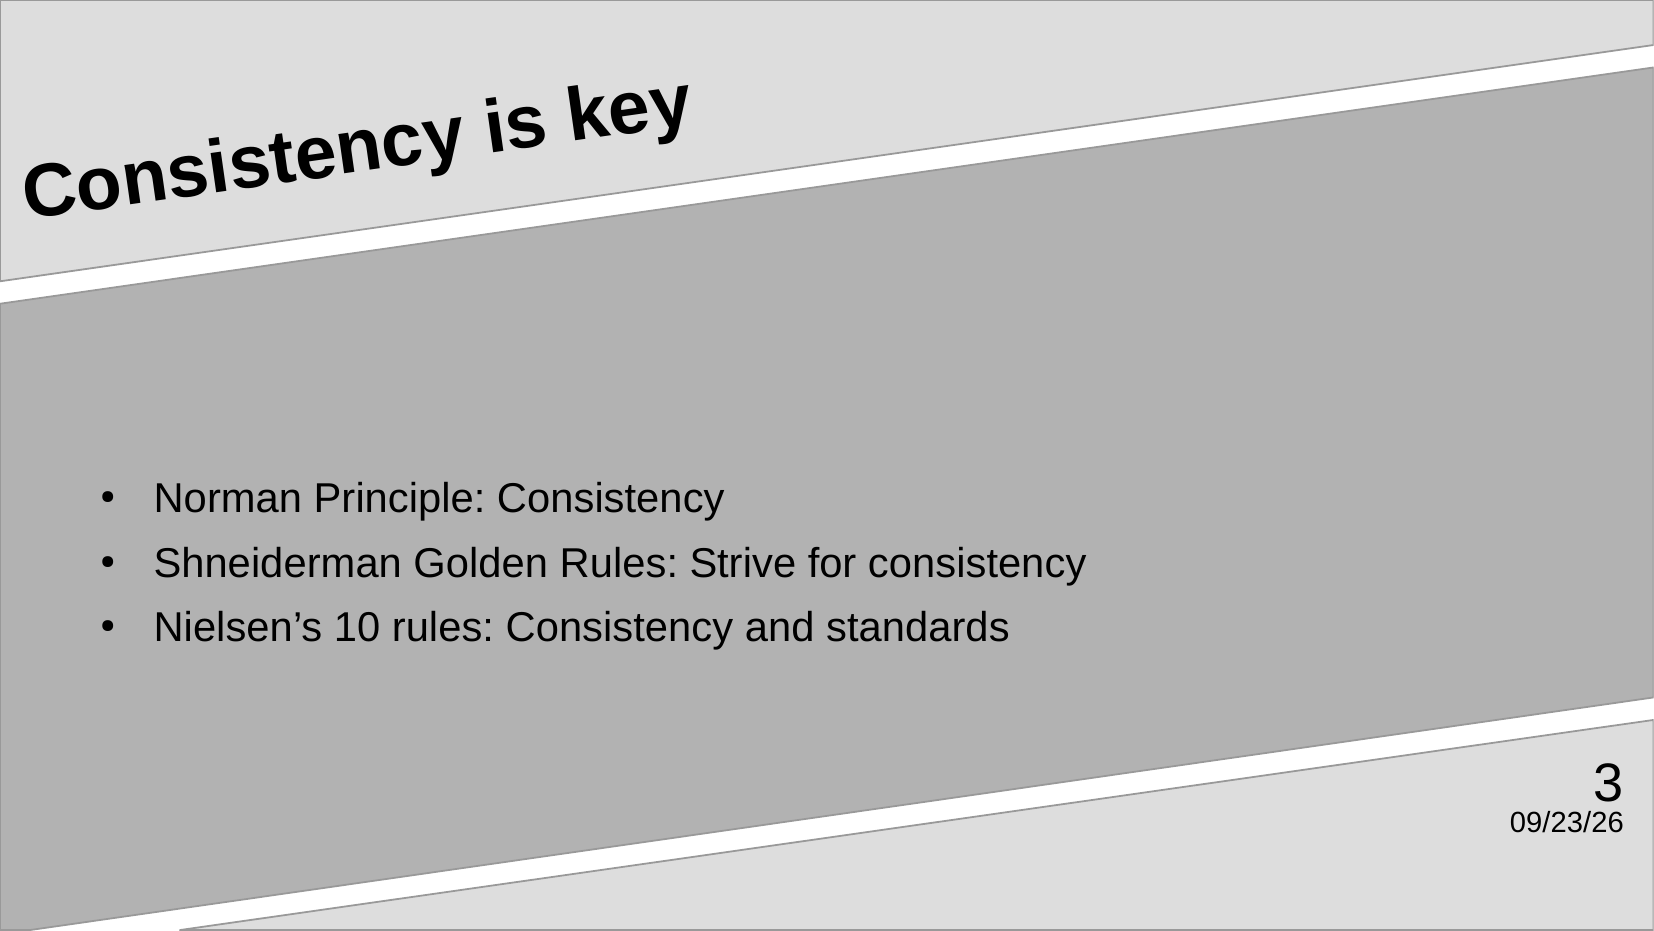

# Consistency is key
Norman Principle: Consistency
Shneiderman Golden Rules: Strive for consistency
Nielsen’s 10 rules: Consistency and standards
3